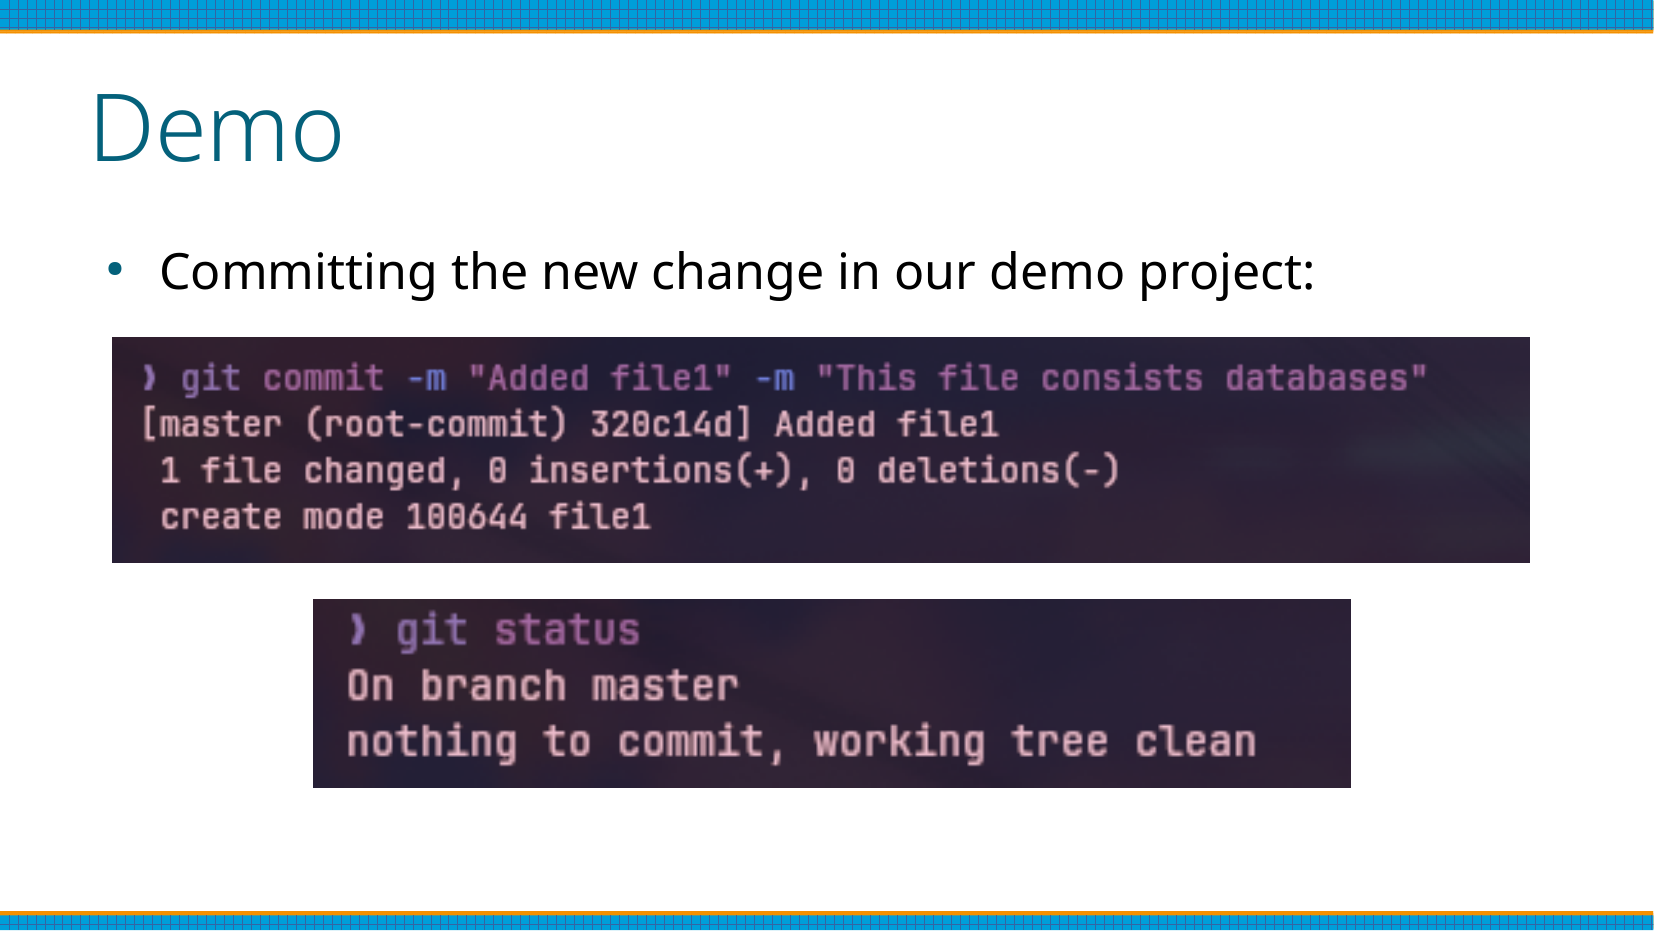

# Demo
Committing the new change in our demo project: